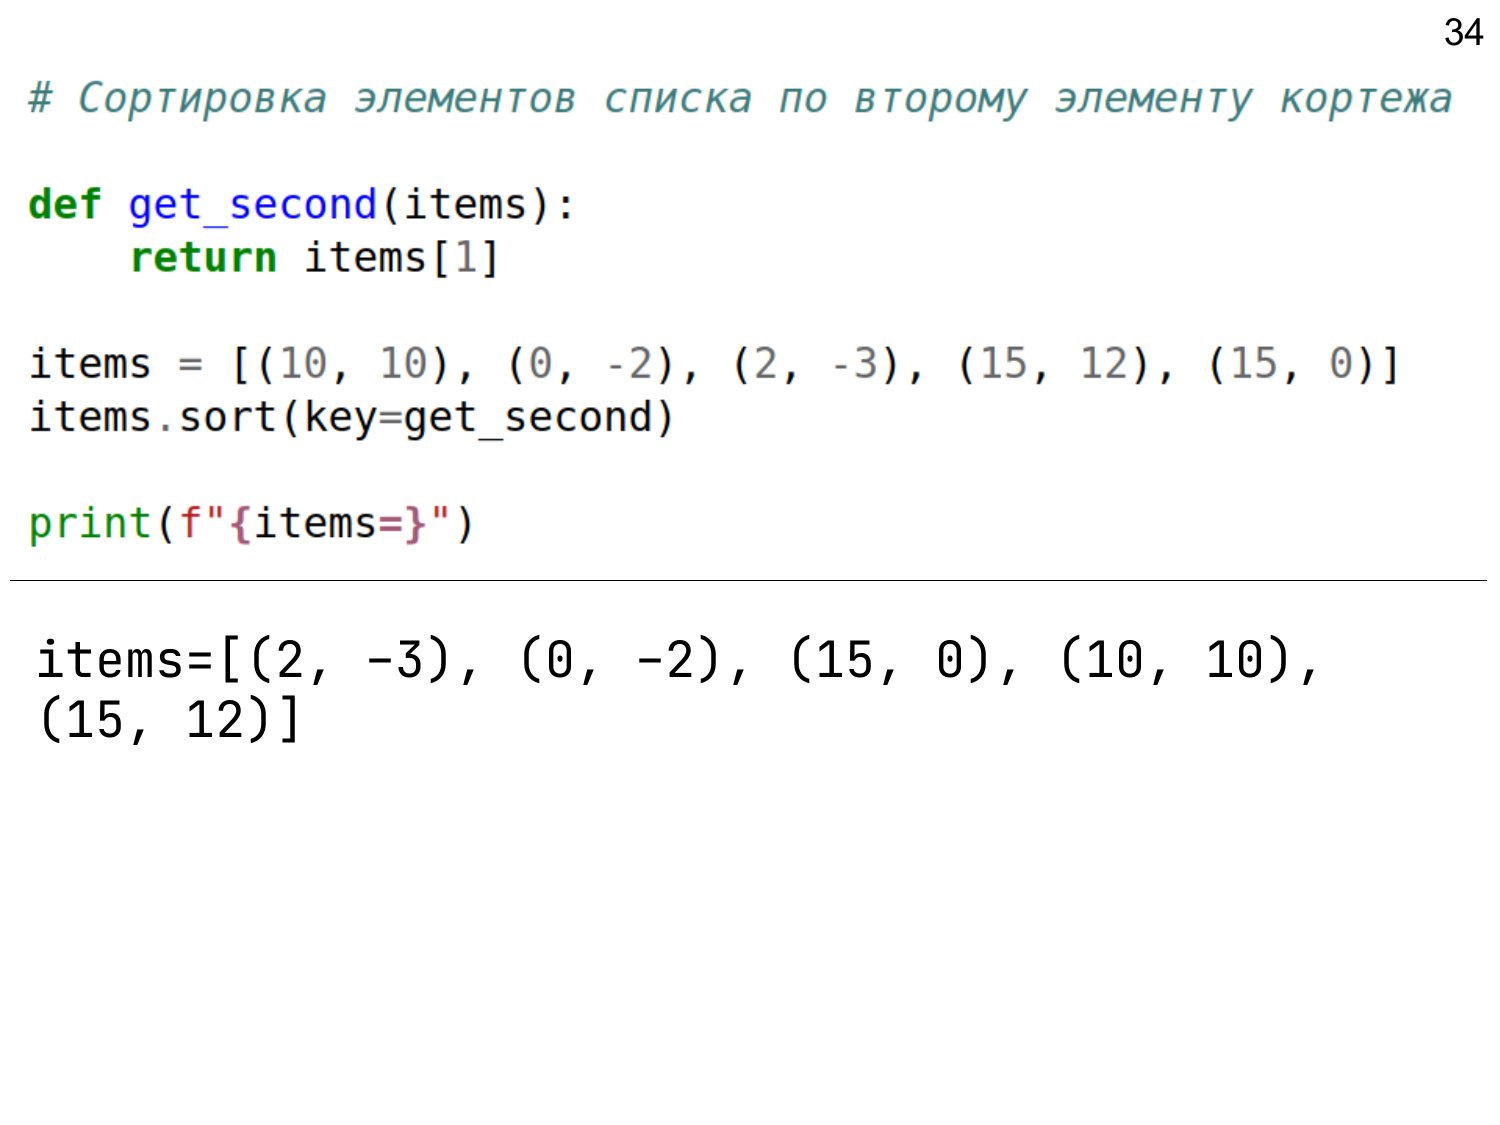

items=[(2, -3), (0, -2), (15, 0), (10, 10), (15, 12)]